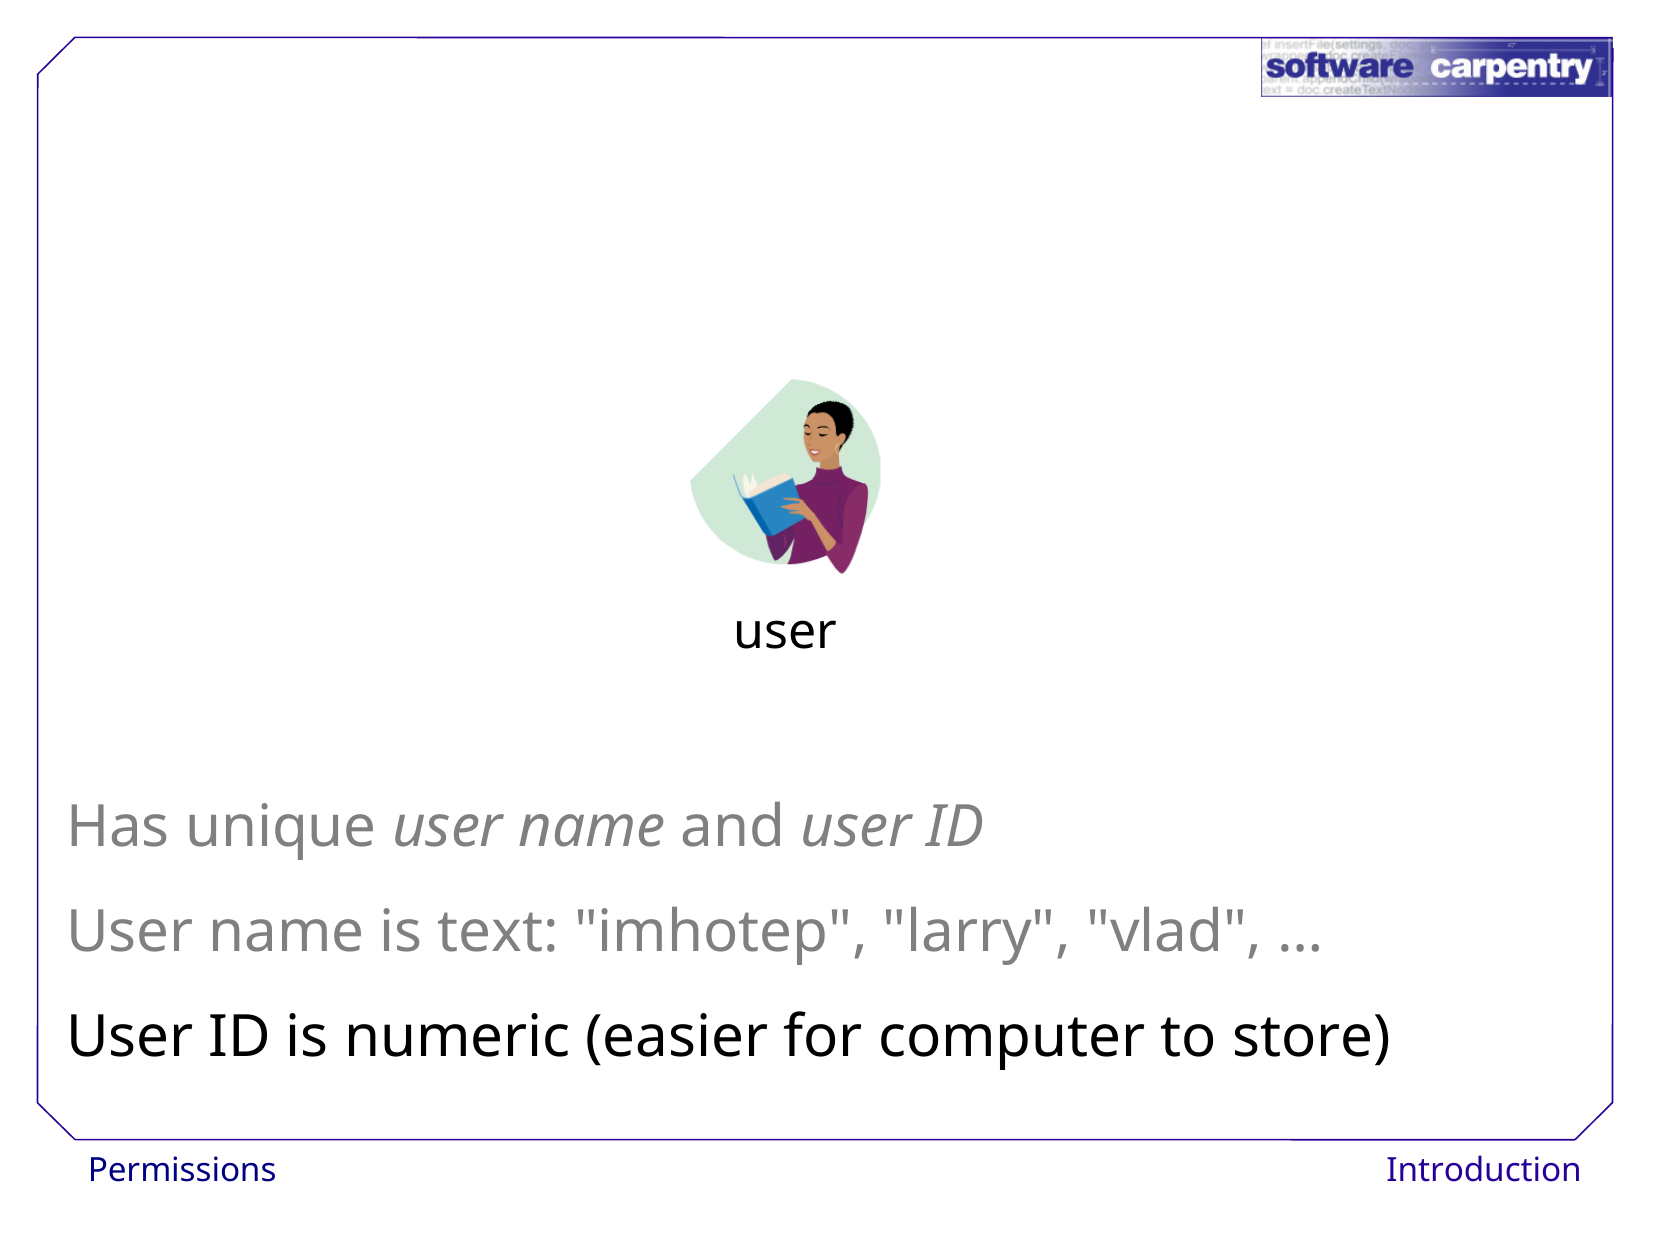

| | user | | |
| --- | --- | --- | --- |
Has unique user name and user ID
User name is text: "imhotep", "larry", "vlad", …
User ID is numeric (easier for computer to store)